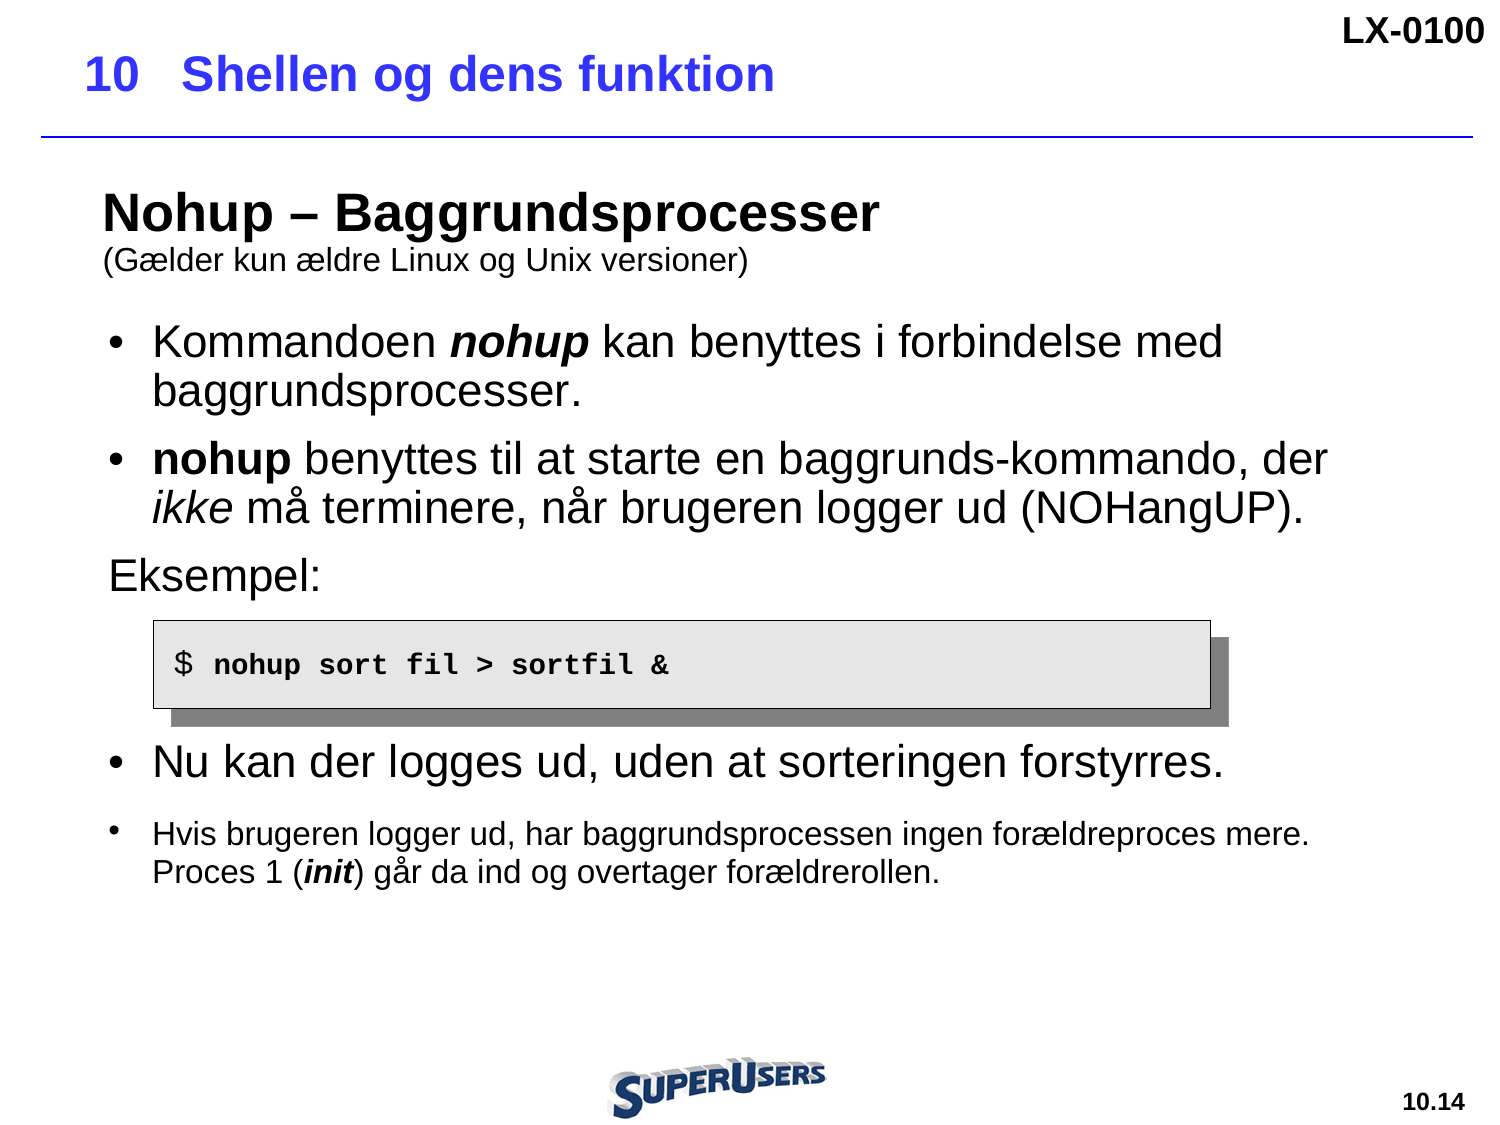

# 10 Shellen og dens funktion
Nohup – Baggrundsprocesser
(Gælder kun ældre Linux og Unix versioner)
Kommandoen nohup kan benyttes i forbindelse med baggrundsprocesser.
nohup benyttes til at starte en baggrunds-kommando, der ikke må terminere, når brugeren logger ud (NOHangUP).
Eksempel:
Nu kan der logges ud, uden at sorteringen forstyrres.
Hvis brugeren logger ud, har baggrundsprocessen ingen forældreproces mere.
Proces 1 (init) går da ind og overtager forældrerollen.
 $ nohup sort fil > sortfil &